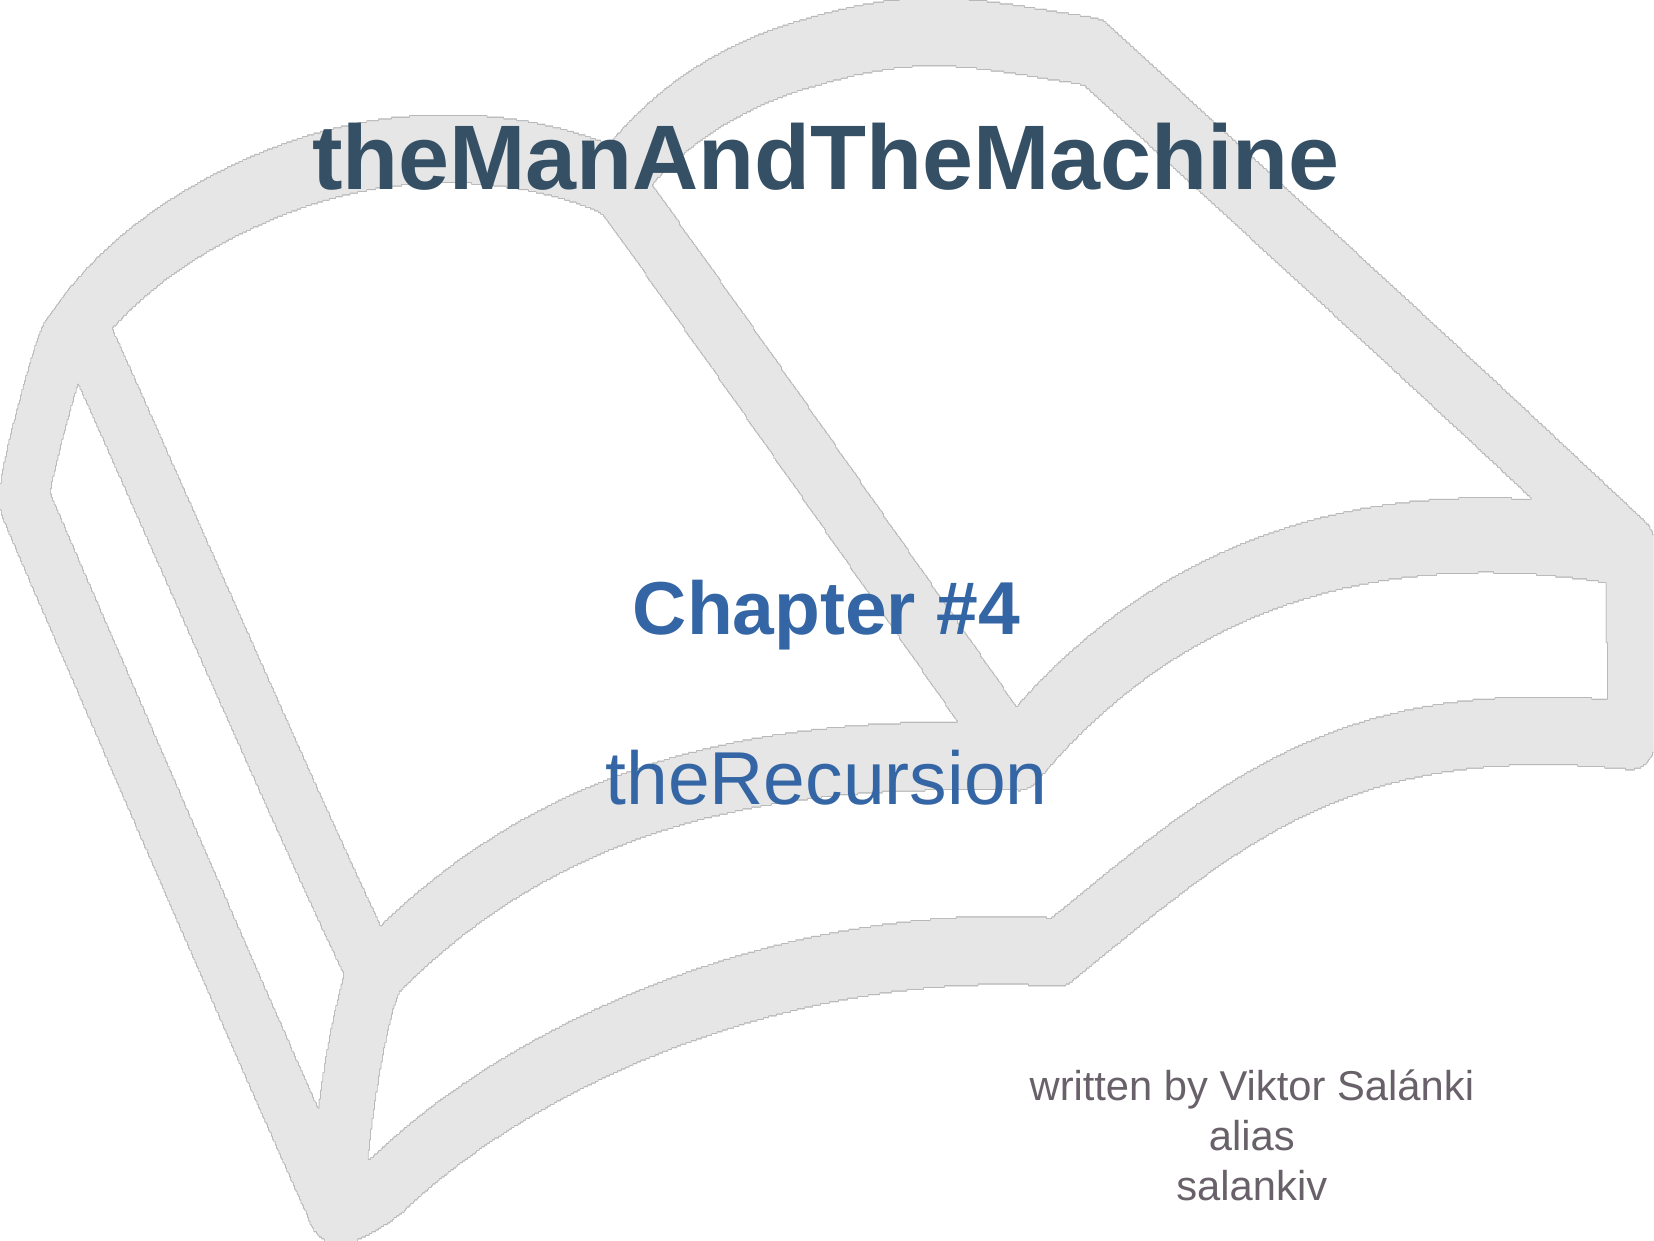

theManAndTheMachine
Chapter #4
theRecursion
written by Viktor Salánki
alias
salankiv